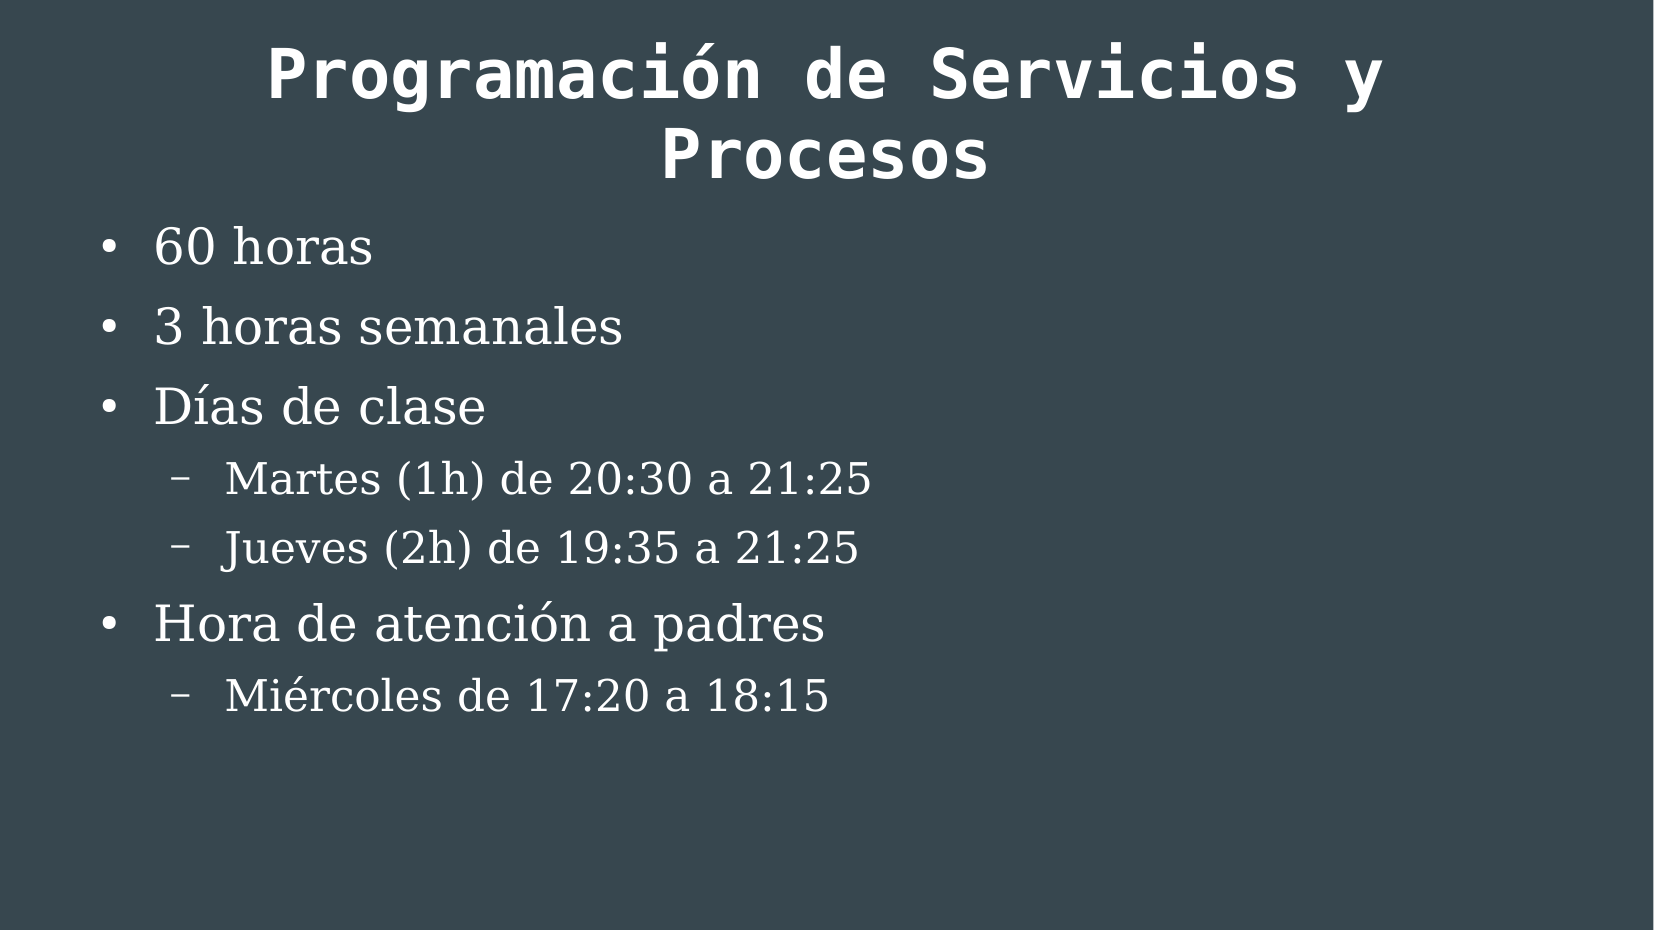

# Programación de Servicios y Procesos
60 horas
3 horas semanales
Días de clase
Martes (1h) de 20:30 a 21:25
Jueves (2h) de 19:35 a 21:25
Hora de atención a padres
Miércoles de 17:20 a 18:15